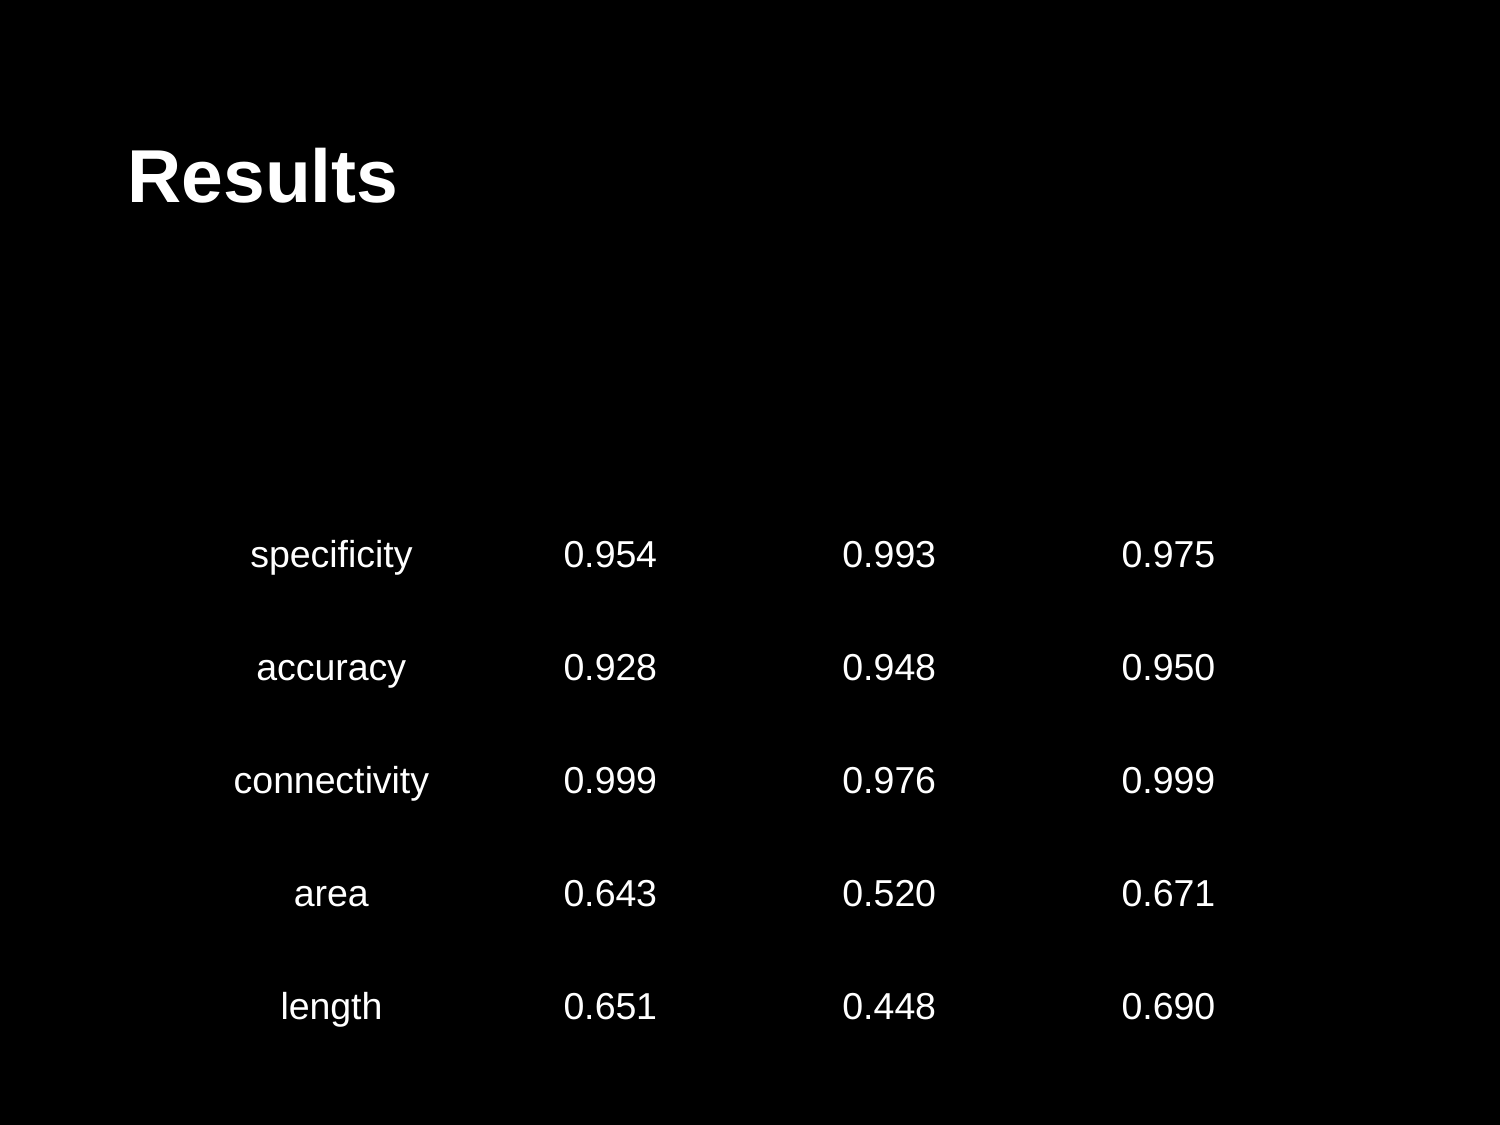

# Results
| retinopathy | Adaptive thresholding | Vesselness filter | Proposed method |
| --- | --- | --- | --- |
| sensitivity | 0.566 | 0.339 | 0.607 |
| specificity | 0.954 | 0.993 | 0.975 |
| accuracy | 0.928 | 0.948 | 0.950 |
| connectivity | 0.999 | 0.976 | 0.999 |
| area | 0.643 | 0.520 | 0.671 |
| length | 0.651 | 0.448 | 0.690 |